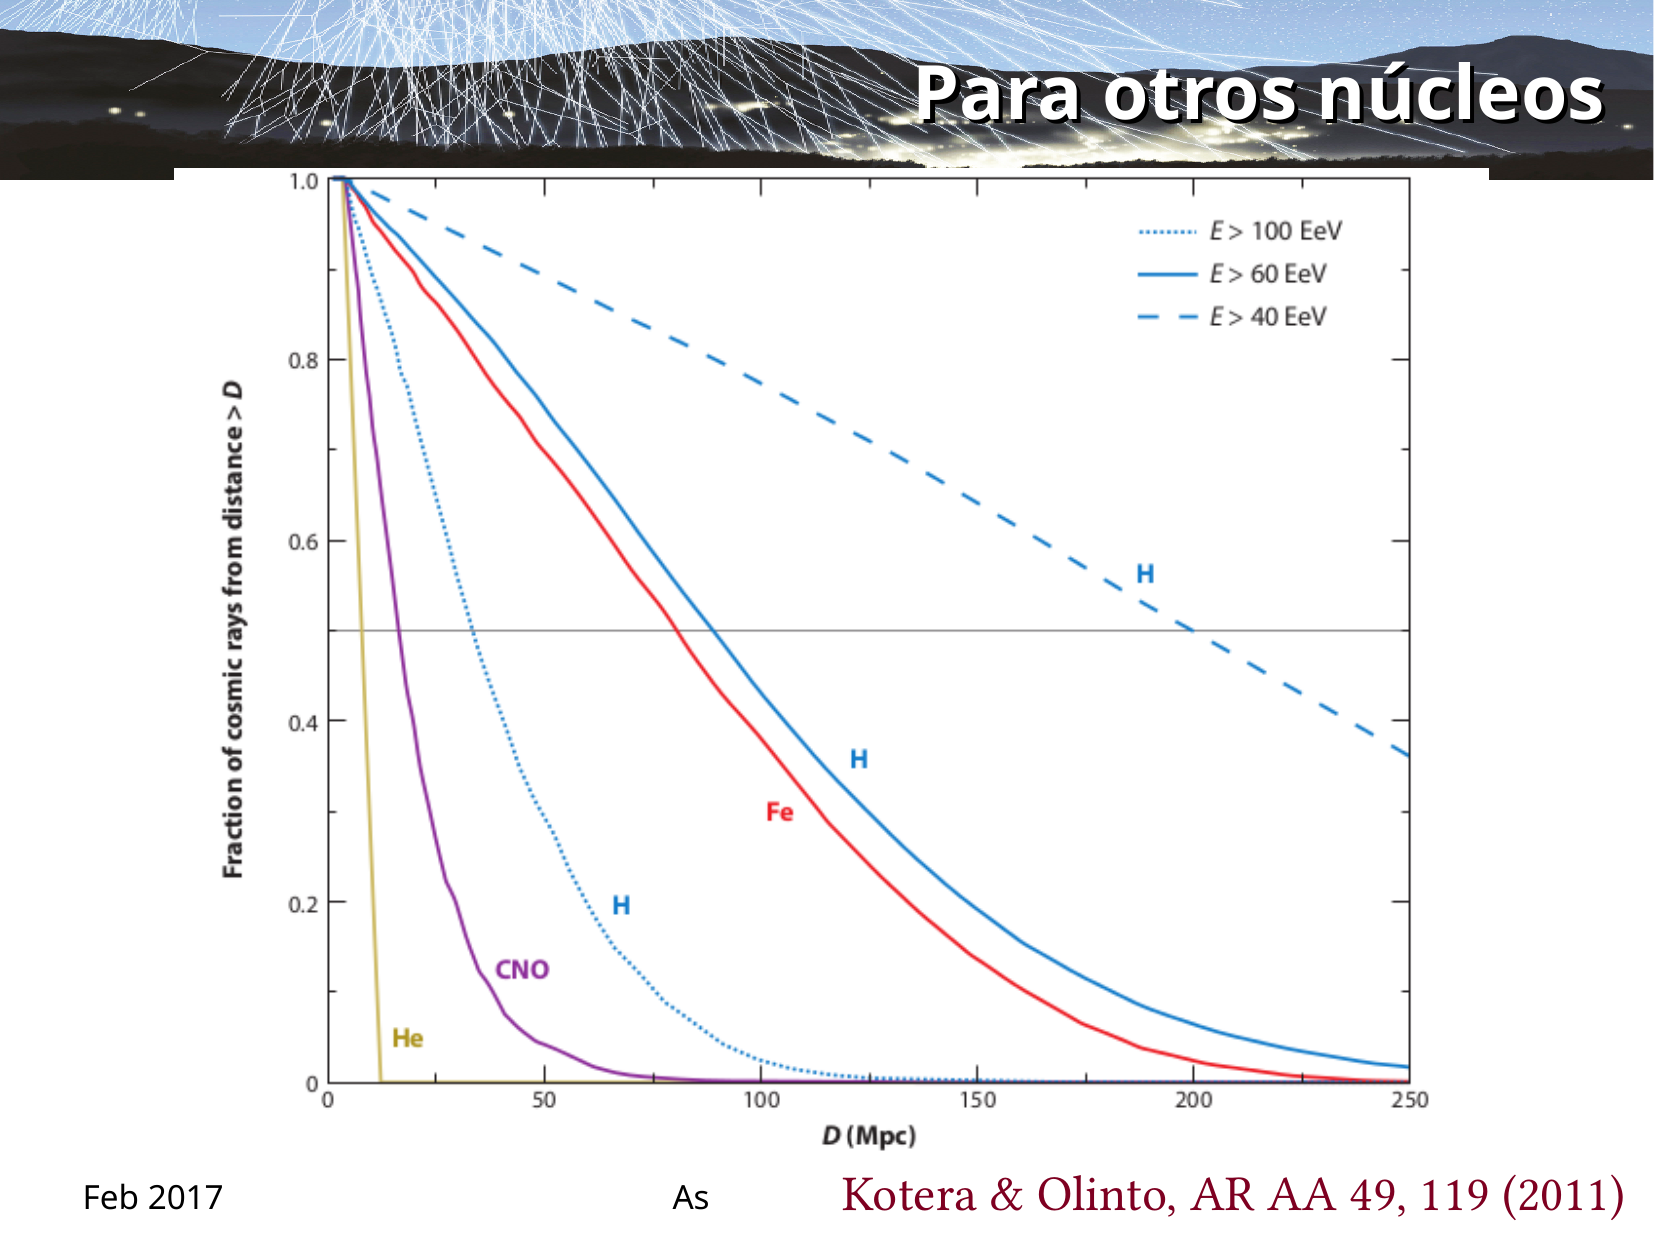

# Para otros núcleos
Kotera & Olinto, AR	AA 49, 119 (2011)
Feb 2017
Asorey - Chile - U01
75